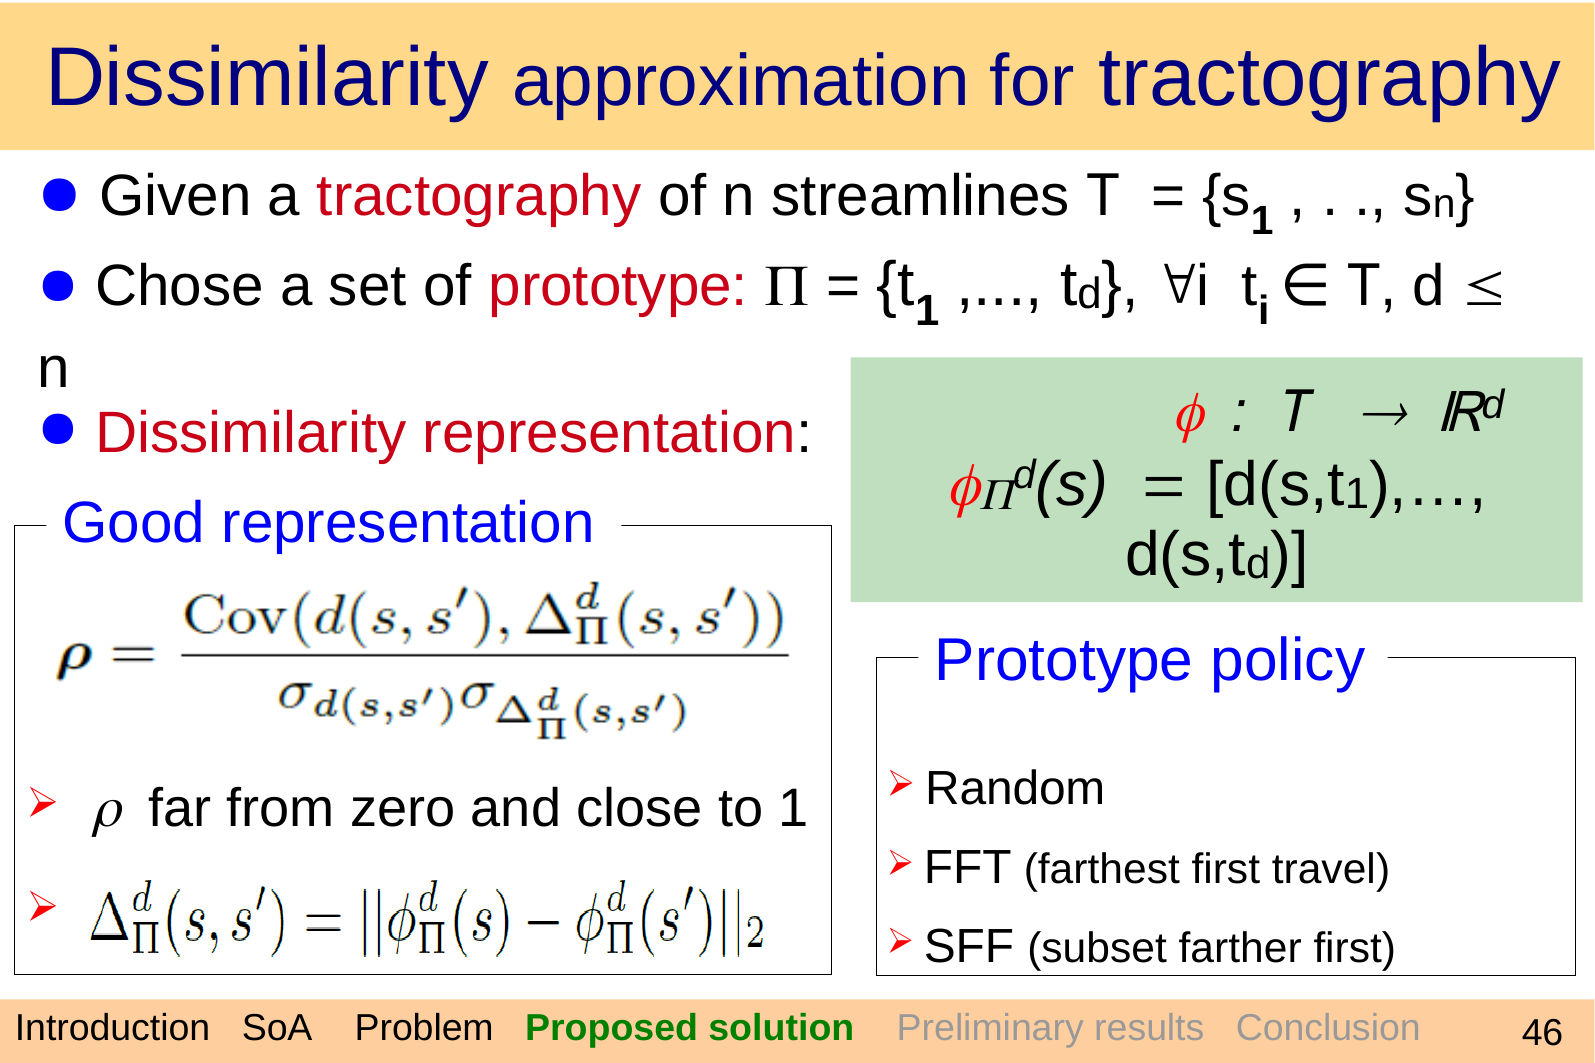

# Dissimilarity approximation for tractography
 Given a tractography of n streamlines T = {s1 , . ., sn}
 Chose a set of prototype: P = {t1 ,..., td}, "i ti ∈ T, d £ n
 Dissimilarity representation:
 f : T ® ℝd
fPd(s) = [d(s,t1),…, d(s,td)]
 Good representation
 r far from zero and close to 1
 Prototype policy
 Random
 FFT (farthest first travel)
 SFF (subset farther first)
Introduction SoA Problem Proposed solution Preliminary results Conclusion